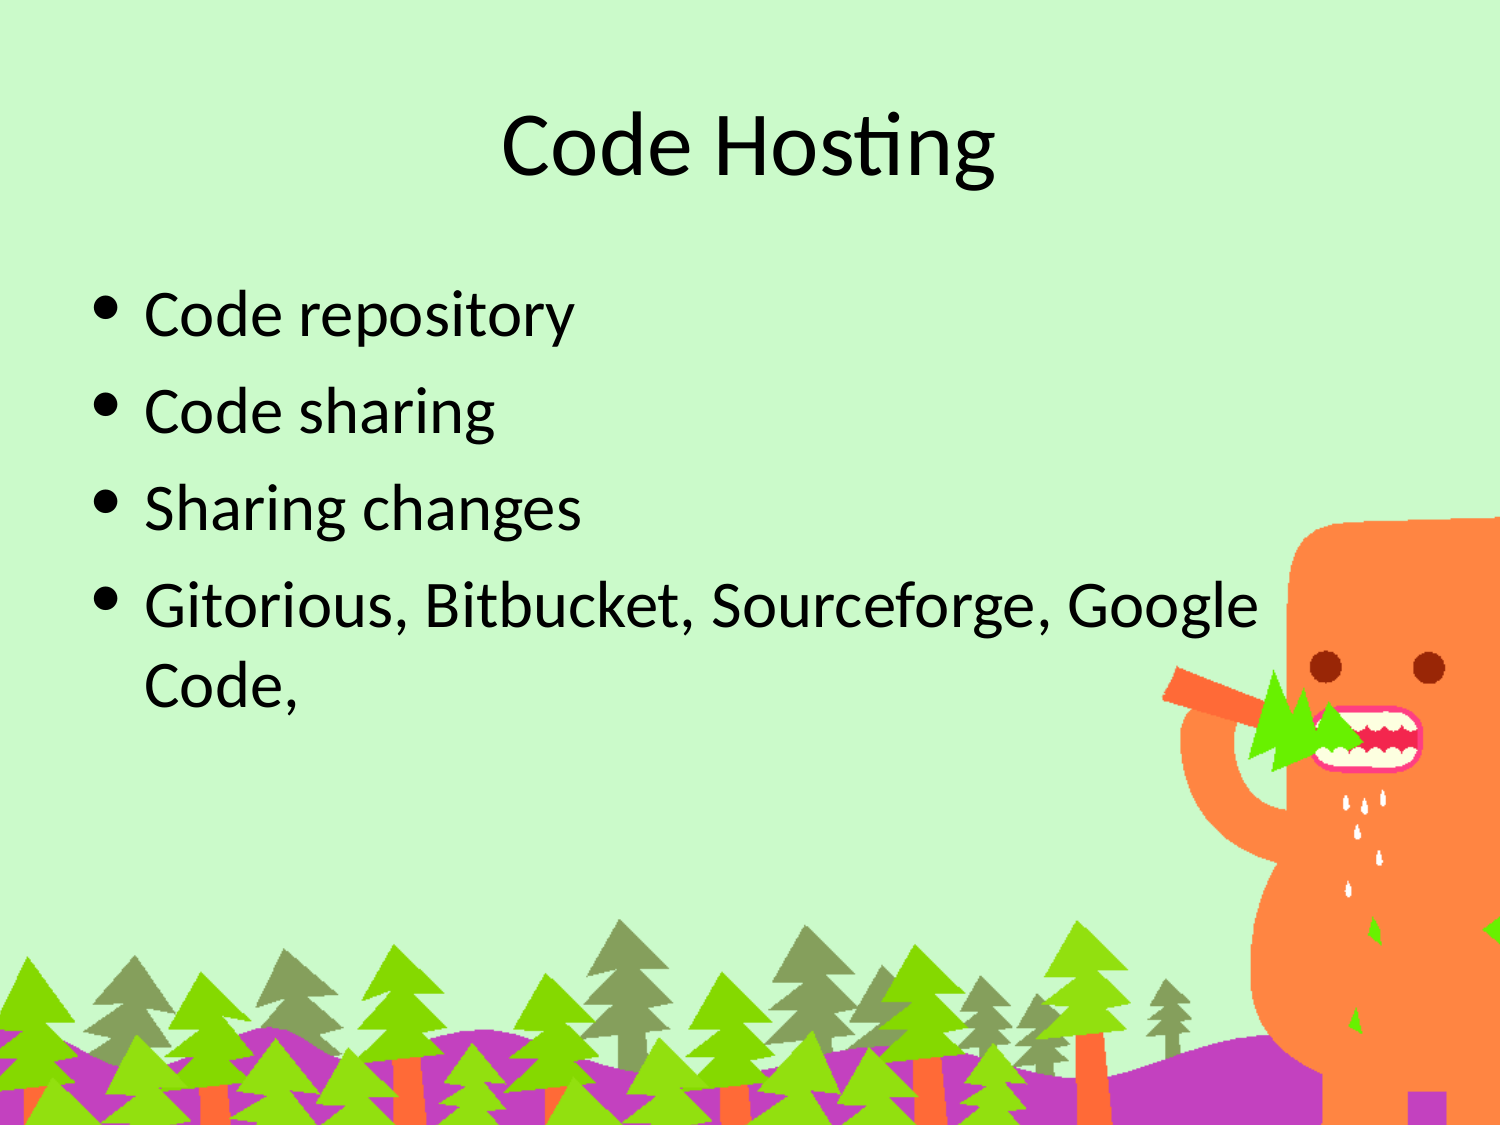

# Code Hosting
Code repository
Code sharing
Sharing changes
Gitorious, Bitbucket, Sourceforge, Google Code,